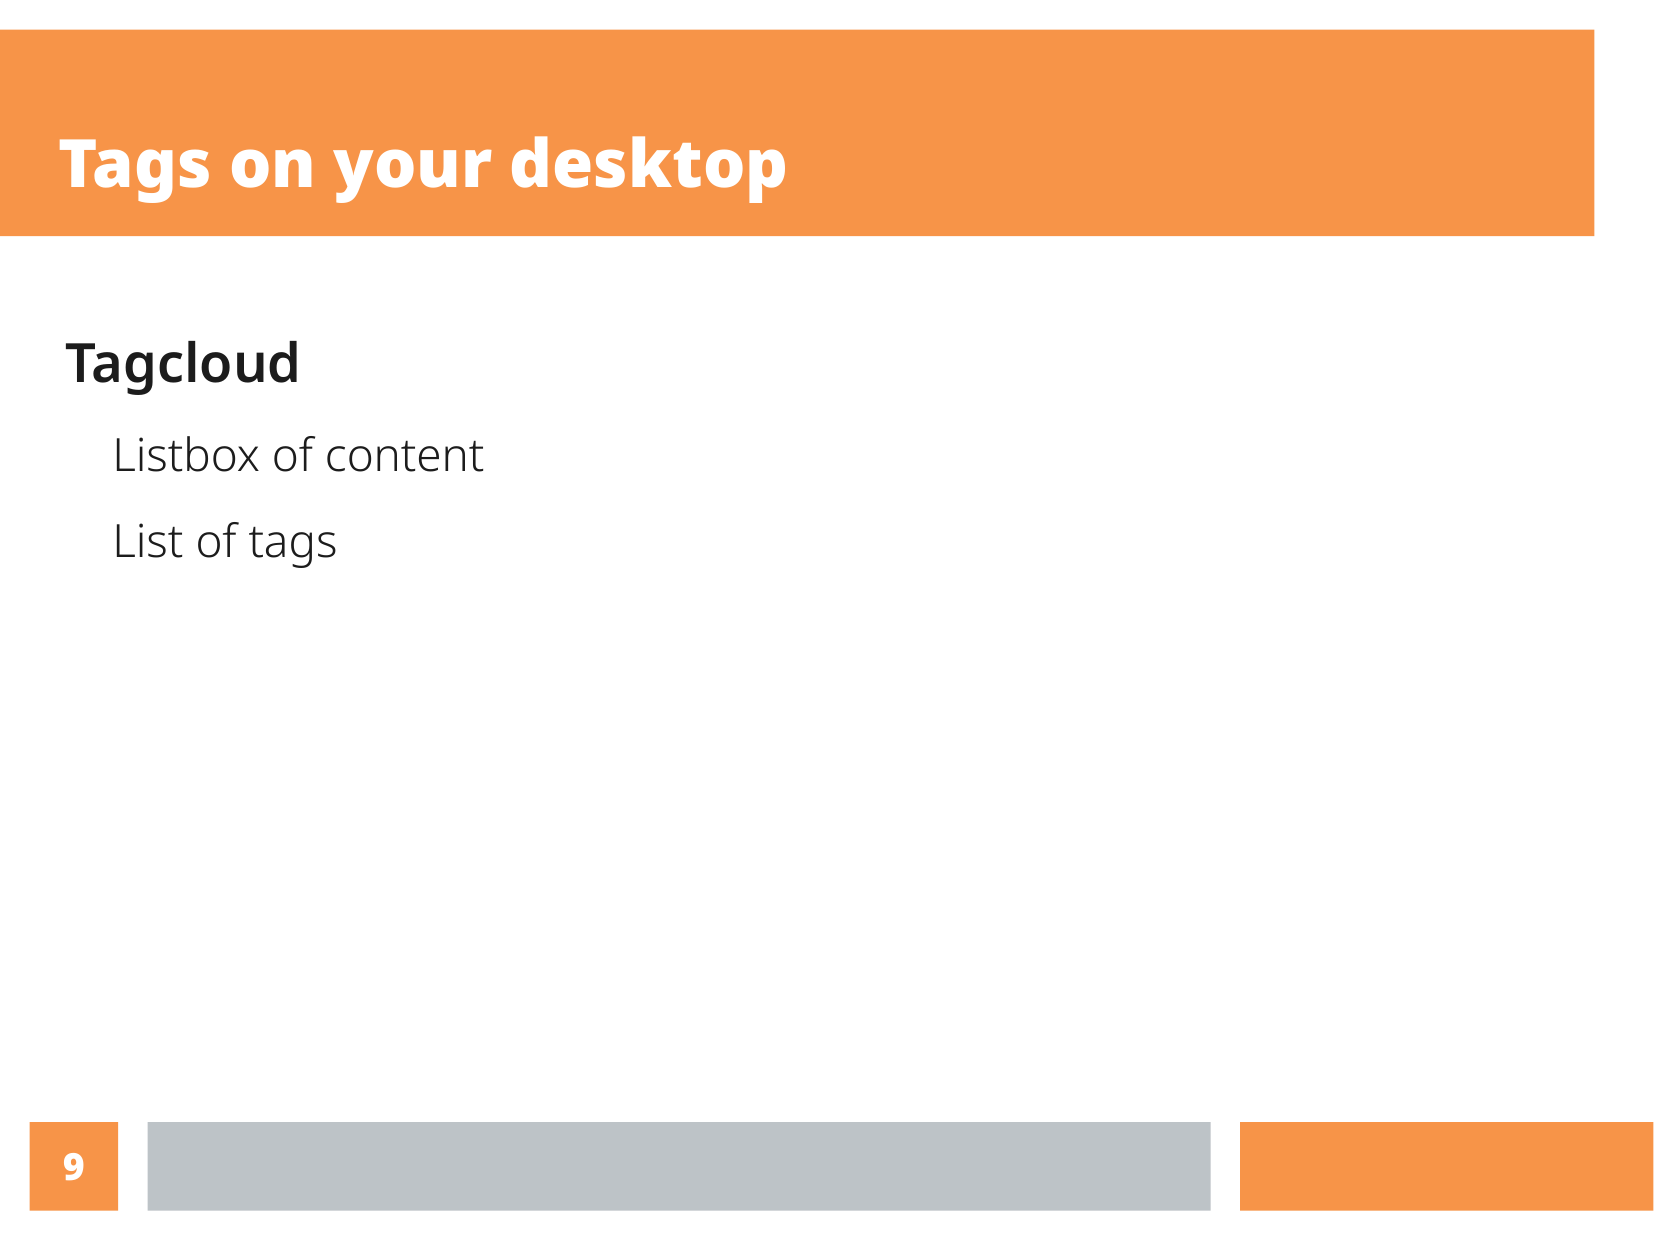

# Tags on your desktop
Tagcloud
Listbox of content
List of tags
9